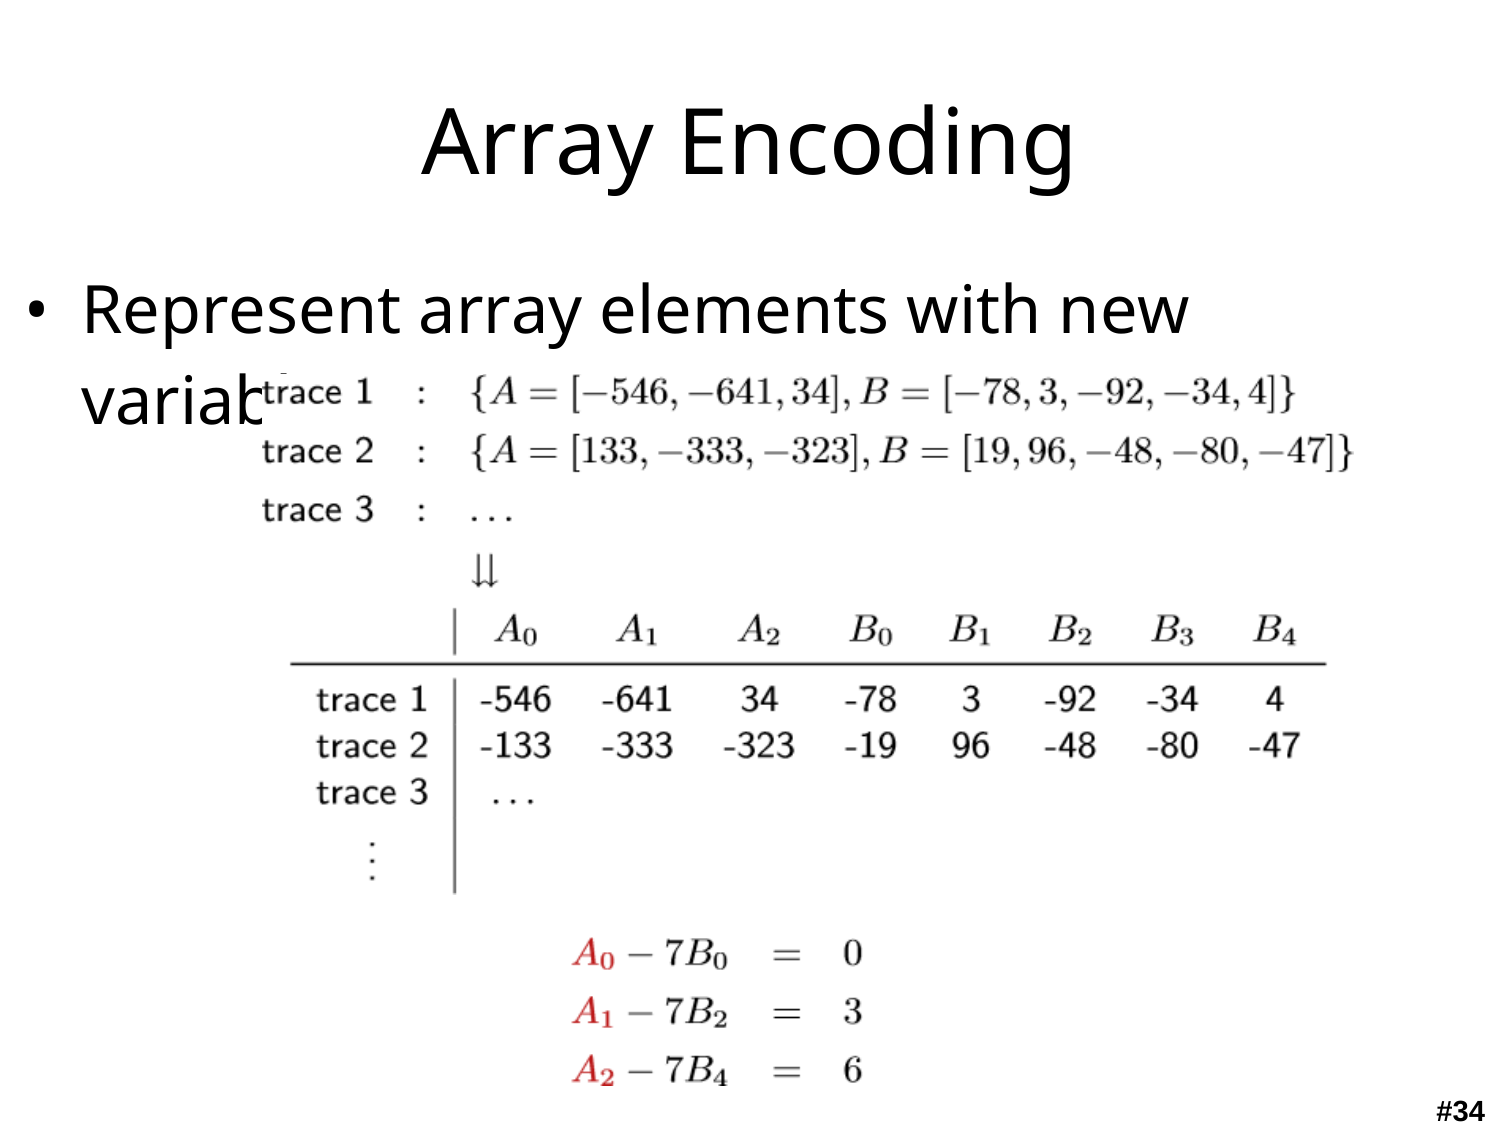

# Array Encoding
Represent array elements with new variables
Find relations:
34